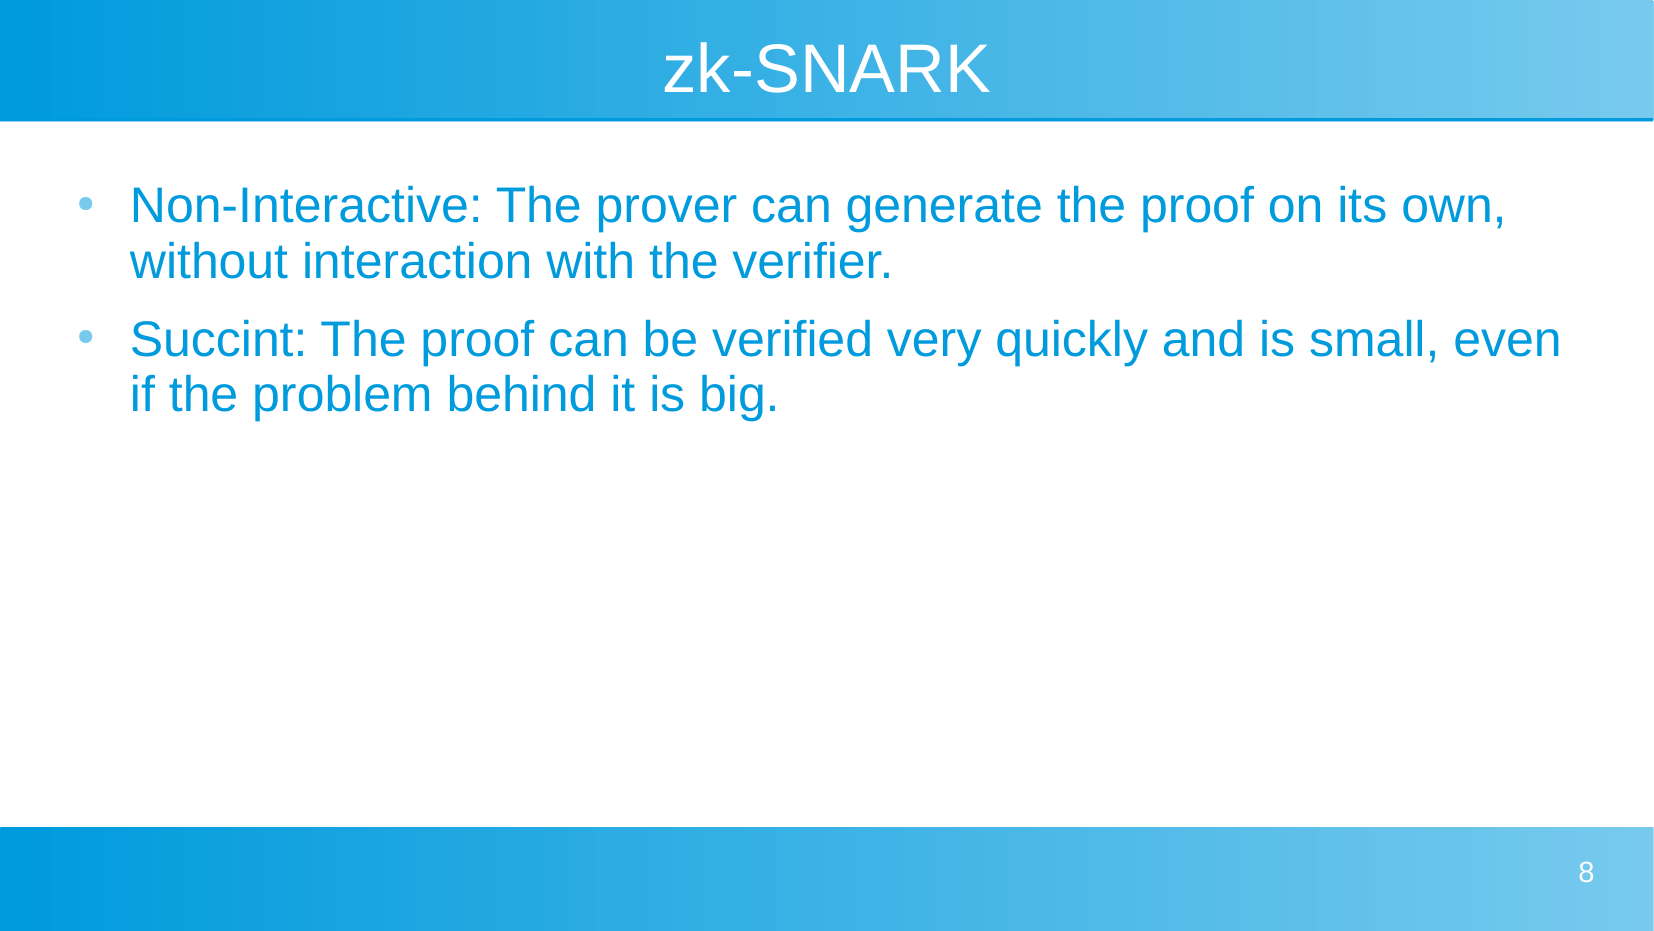

# zk-SNARK
Non-Interactive: The prover can generate the proof on its own, without interaction with the verifier.
Succint: The proof can be verified very quickly and is small, even if the problem behind it is big.
8